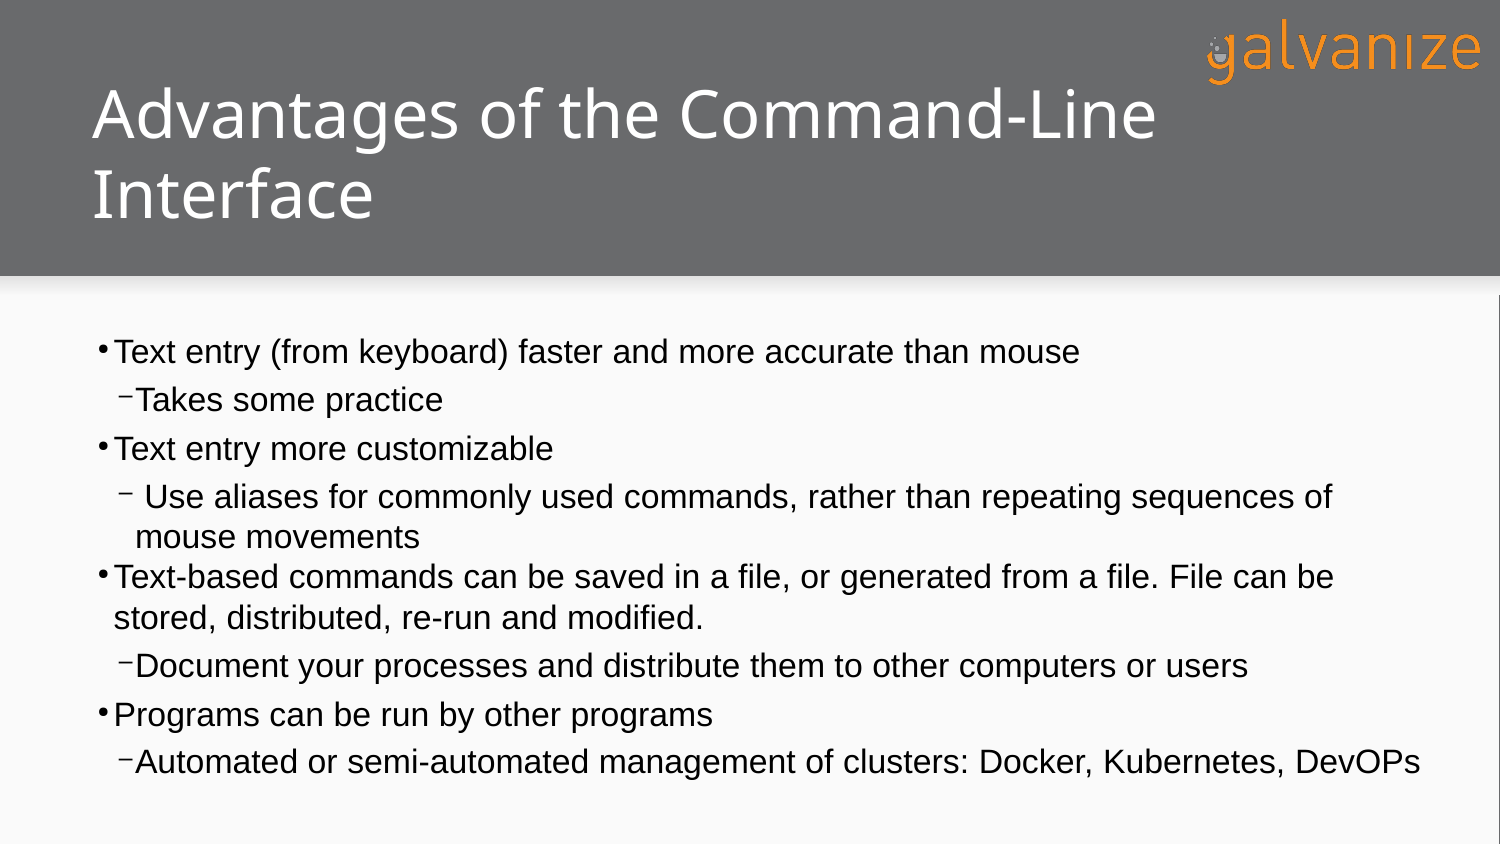

# Advantages of the Command-Line Interface
Text entry (from keyboard) faster and more accurate than mouse
Takes some practice
Text entry more customizable
 Use aliases for commonly used commands, rather than repeating sequences of mouse movements
Text-based commands can be saved in a file, or generated from a file. File can be stored, distributed, re-run and modified.
Document your processes and distribute them to other computers or users
Programs can be run by other programs
Automated or semi-automated management of clusters: Docker, Kubernetes, DevOPs